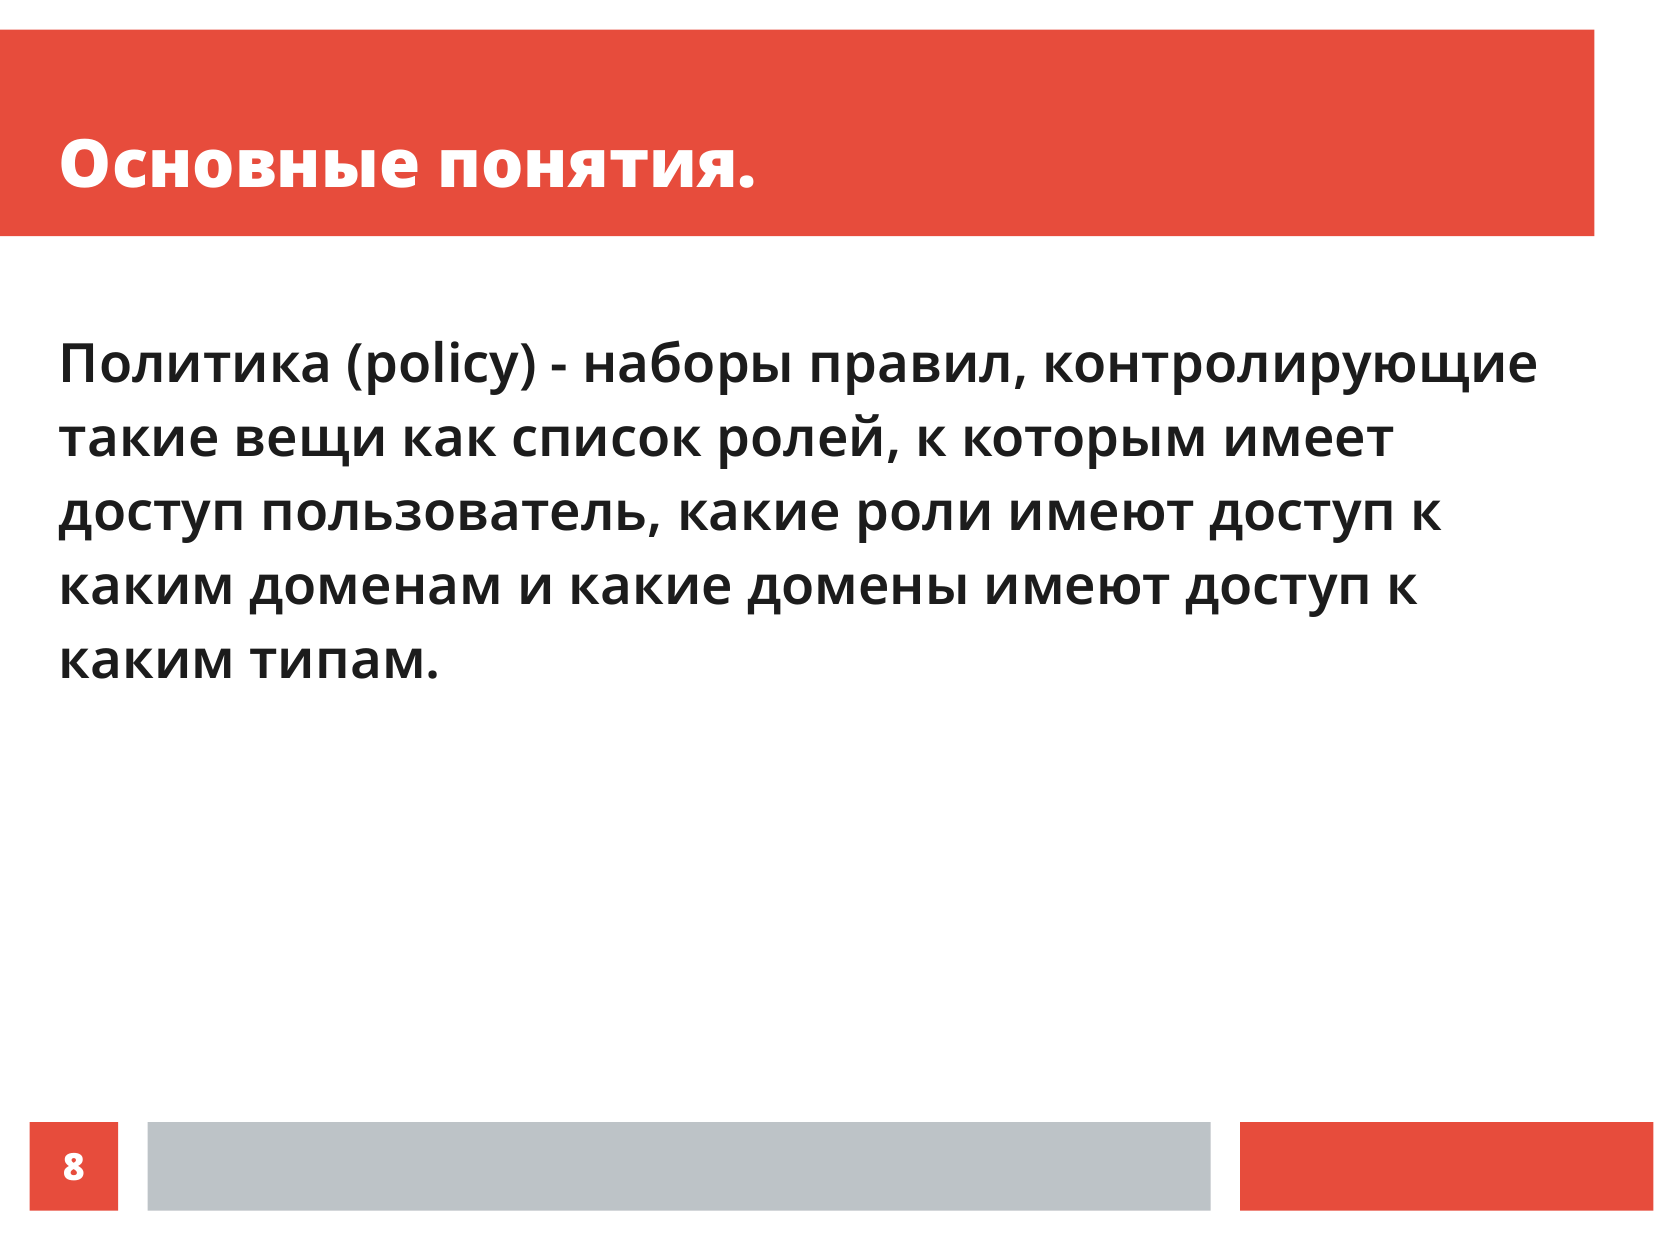

# Основные понятия.
Политика (policy) - наборы правил, контролирующие такие вещи как список ролей, к которым имеет доступ пользователь, какие роли имеют доступ к каким доменам и какие домены имеют доступ к каким типам.
8